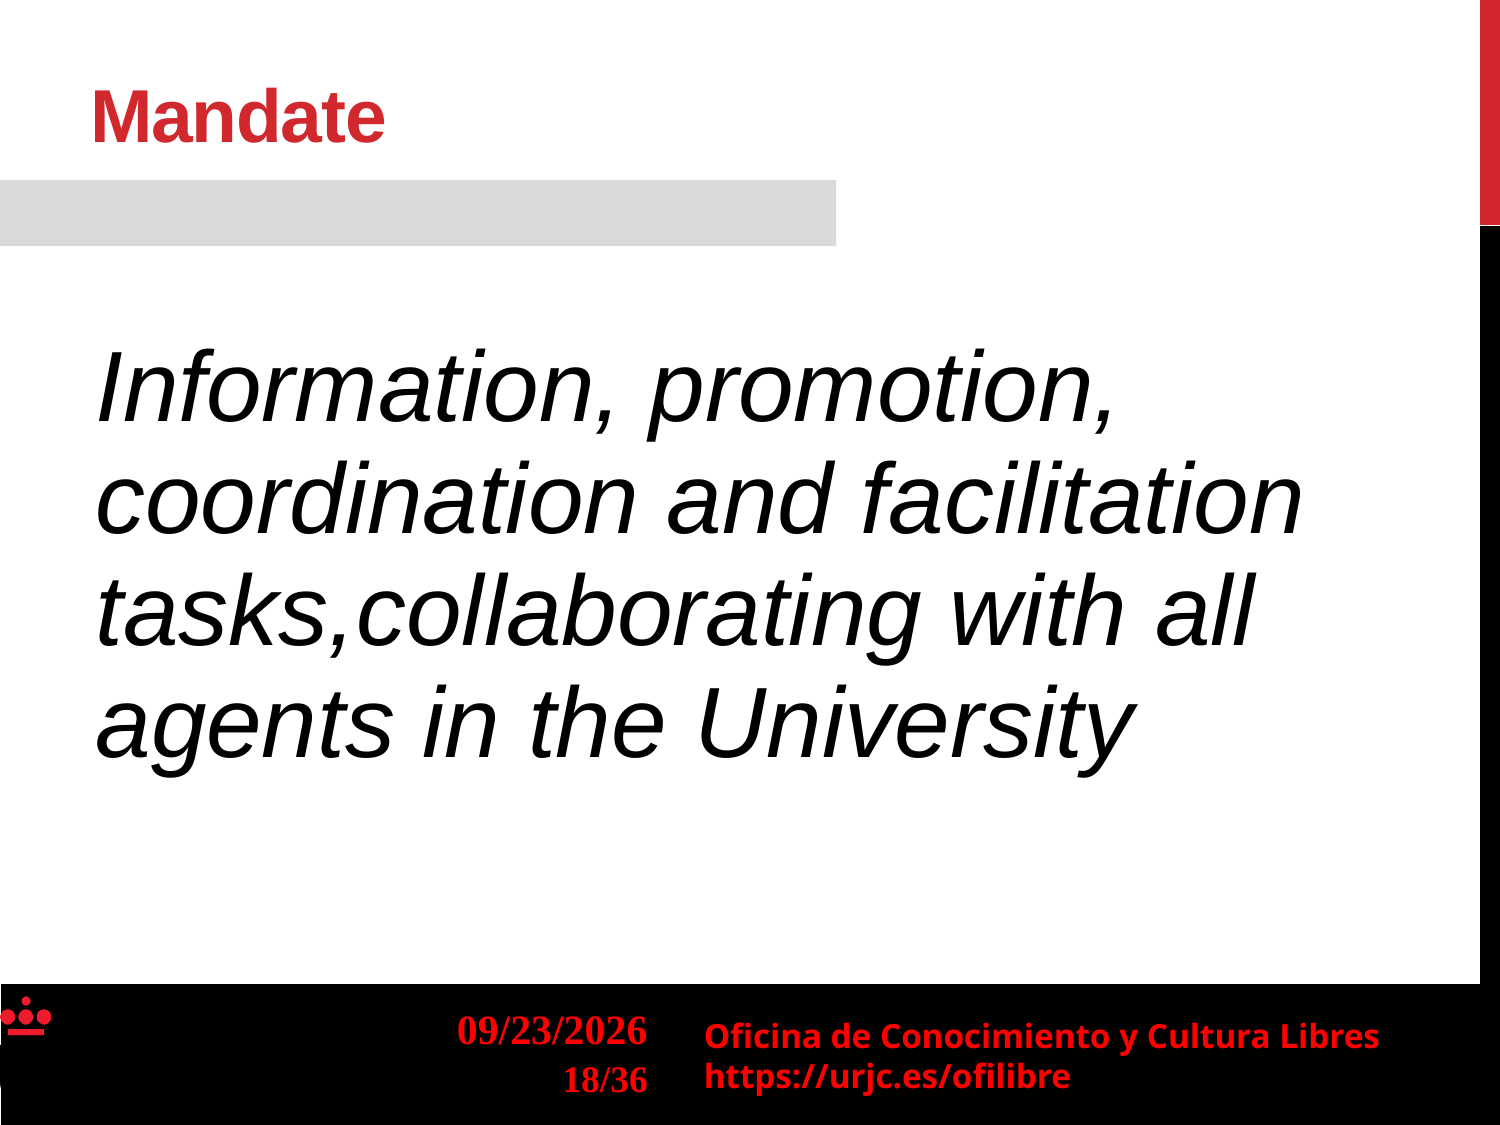

Mandate
# Information, promotion, coordination and facilitation tasks,collaborating with all agents in the University